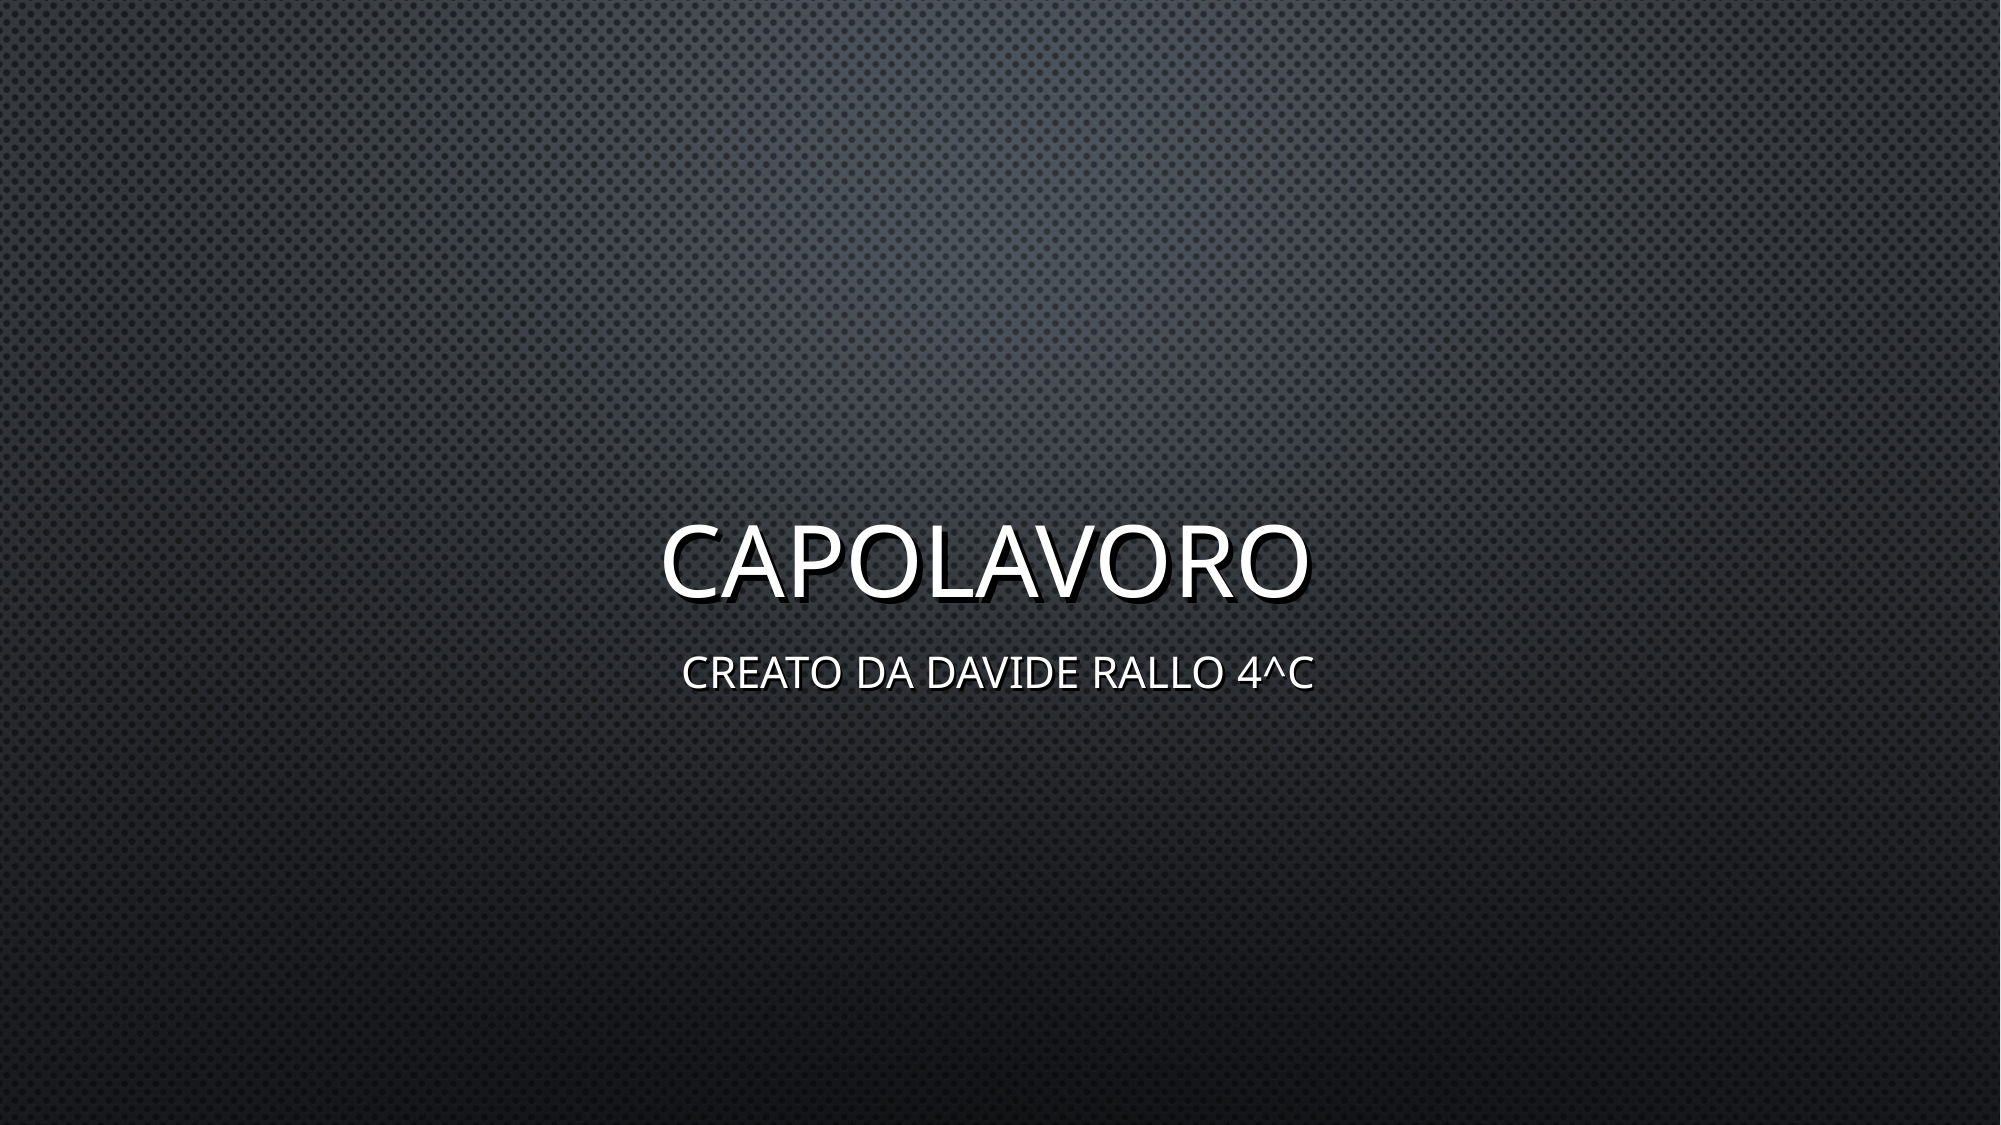

# Capolavoro
Creato da davide rallo 4^C